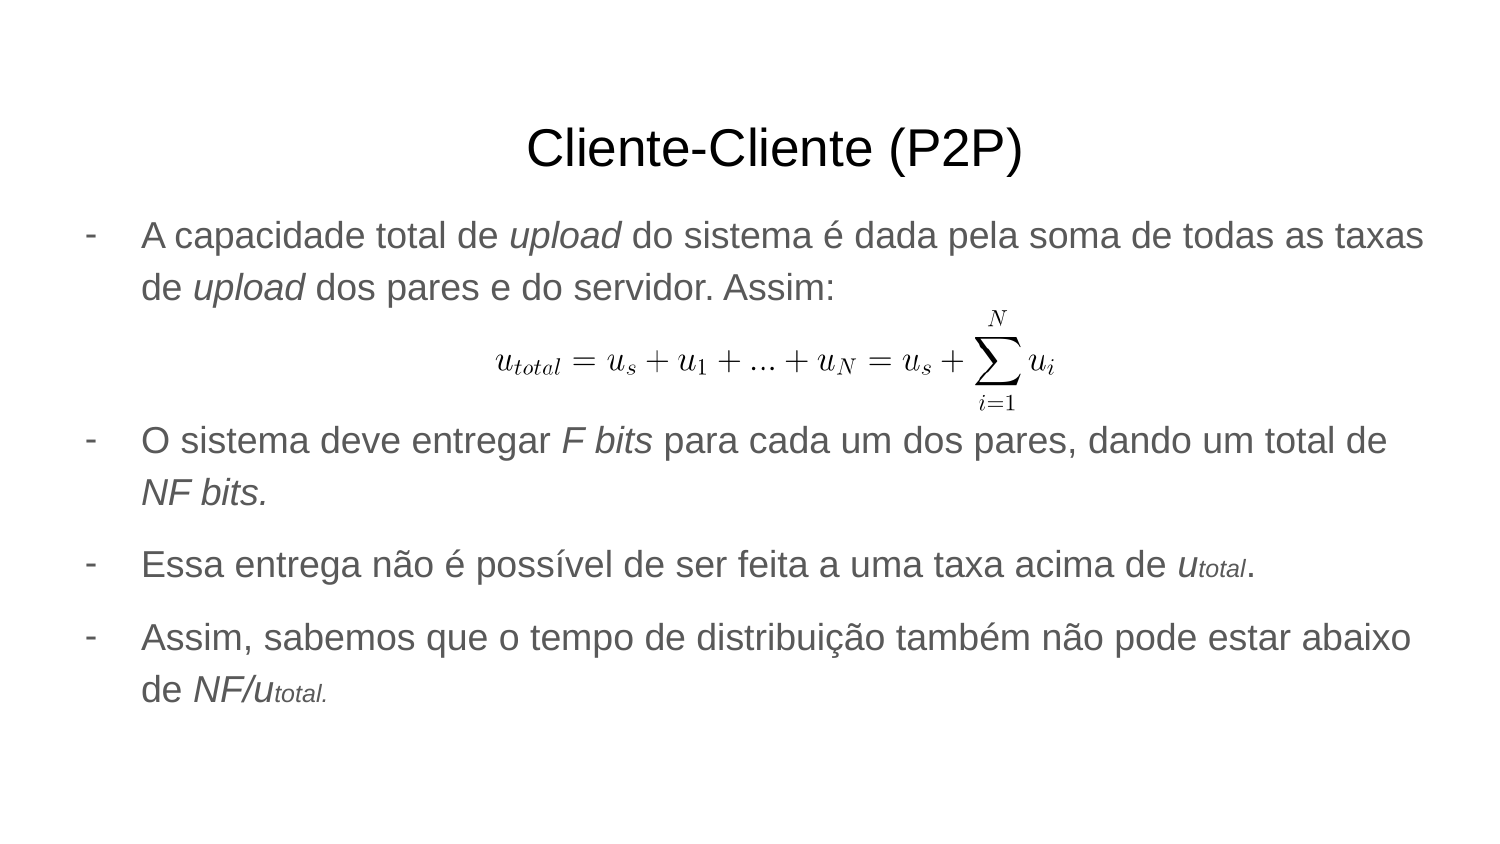

Cliente-Cliente (P2P)
# A capacidade total de upload do sistema é dada pela soma de todas as taxas de upload dos pares e do servidor. Assim:
O sistema deve entregar F bits para cada um dos pares, dando um total de NF bits.
Essa entrega não é possível de ser feita a uma taxa acima de utotal.
Assim, sabemos que o tempo de distribuição também não pode estar abaixo de NF/utotal.